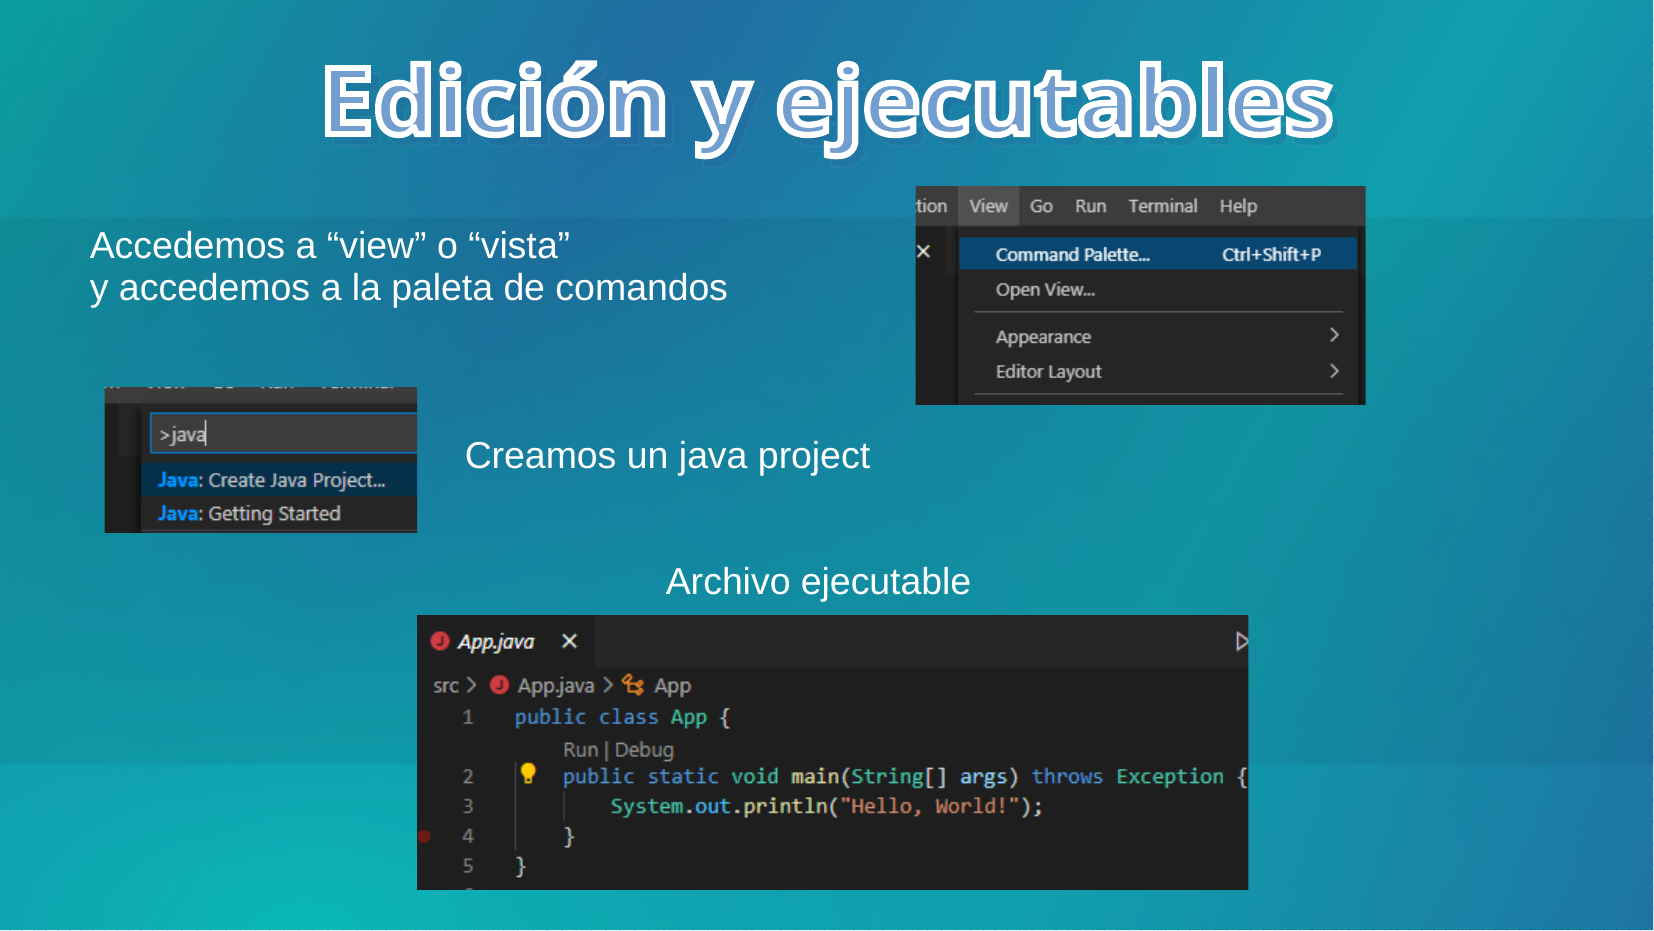

Edición y ejecutables
 	Accedemos a “view” o “vista”
 	y accedemos a la paleta de comandos
						Creamos un java project
 Archivo ejecutable